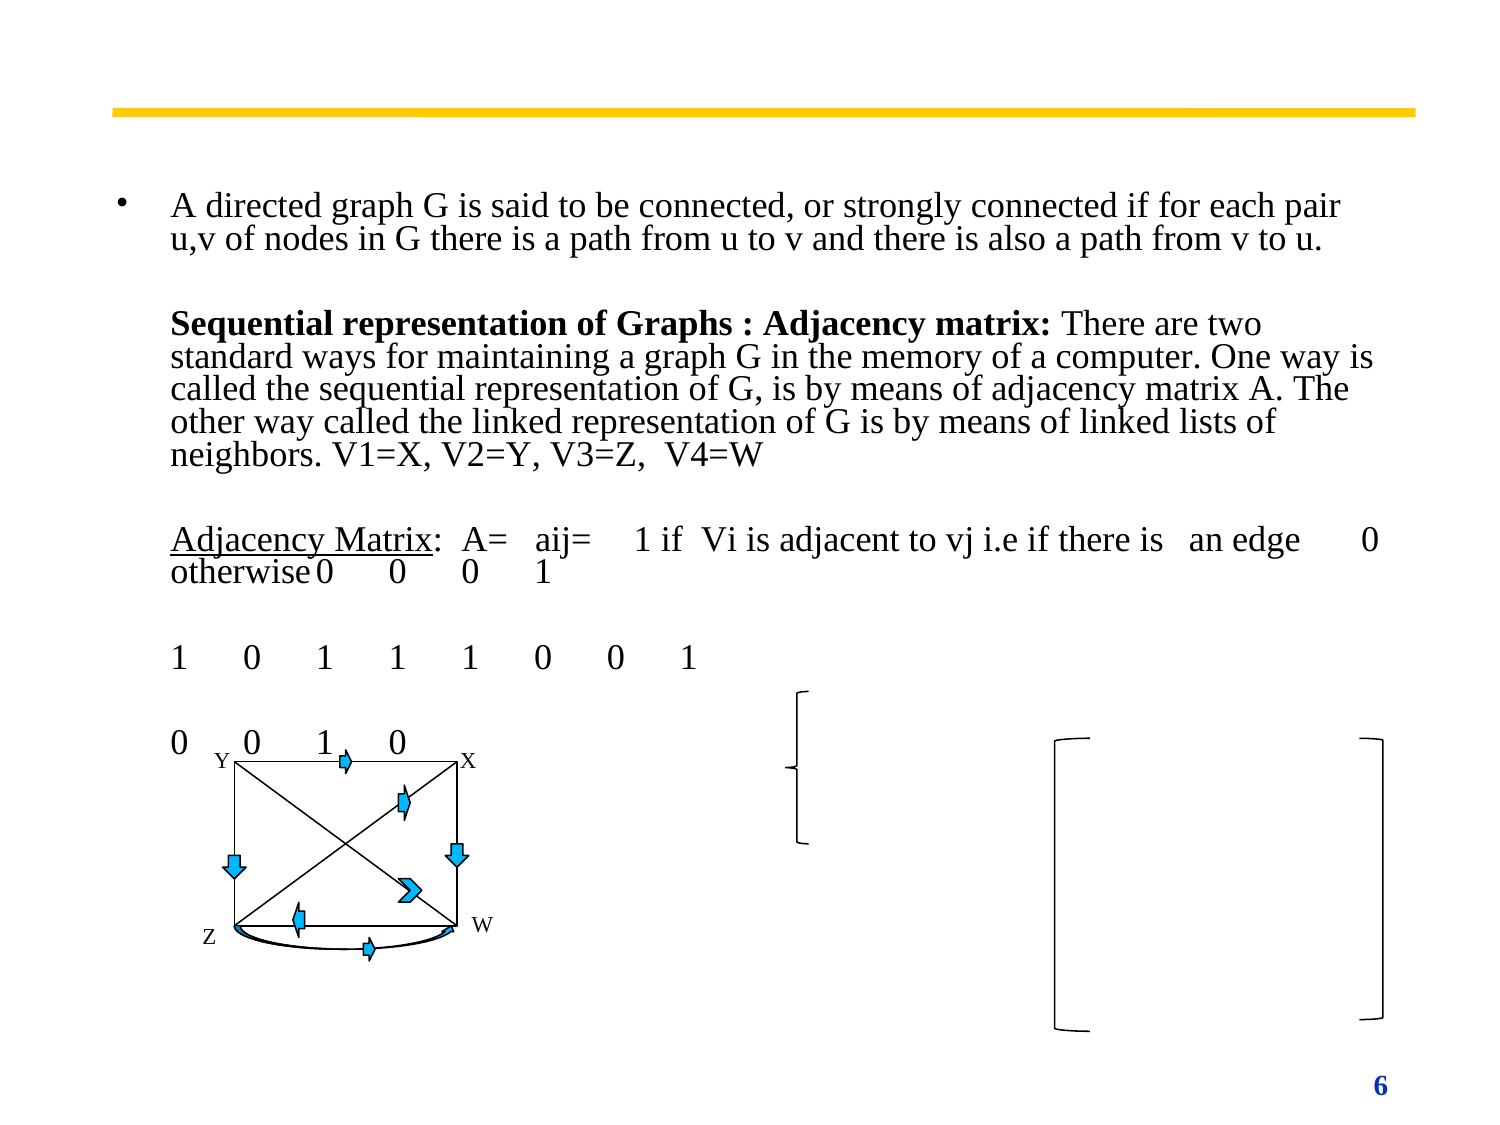

# A directed graph G is said to be connected, or strongly connected if for each pair u,v of nodes in G there is a path from u to v and there is also a path from v to u.
	Sequential representation of Graphs : Adjacency matrix: There are two standard ways for maintaining a graph G in the memory of a computer. One way is called the sequential representation of G, is by means of adjacency matrix A. The other way called the linked representation of G is by means of linked lists of neighbors. V1=X, V2=Y, V3=Z, V4=W
				Adjacency Matrix:	A= aij=	 1 if Vi is adjacent to vj i.e if there is 										an edge														 0 otherwise		0	0	0	1
														1	0	1	1																													1	0	0	1
														0	0	1	0
Y
X
W
Z